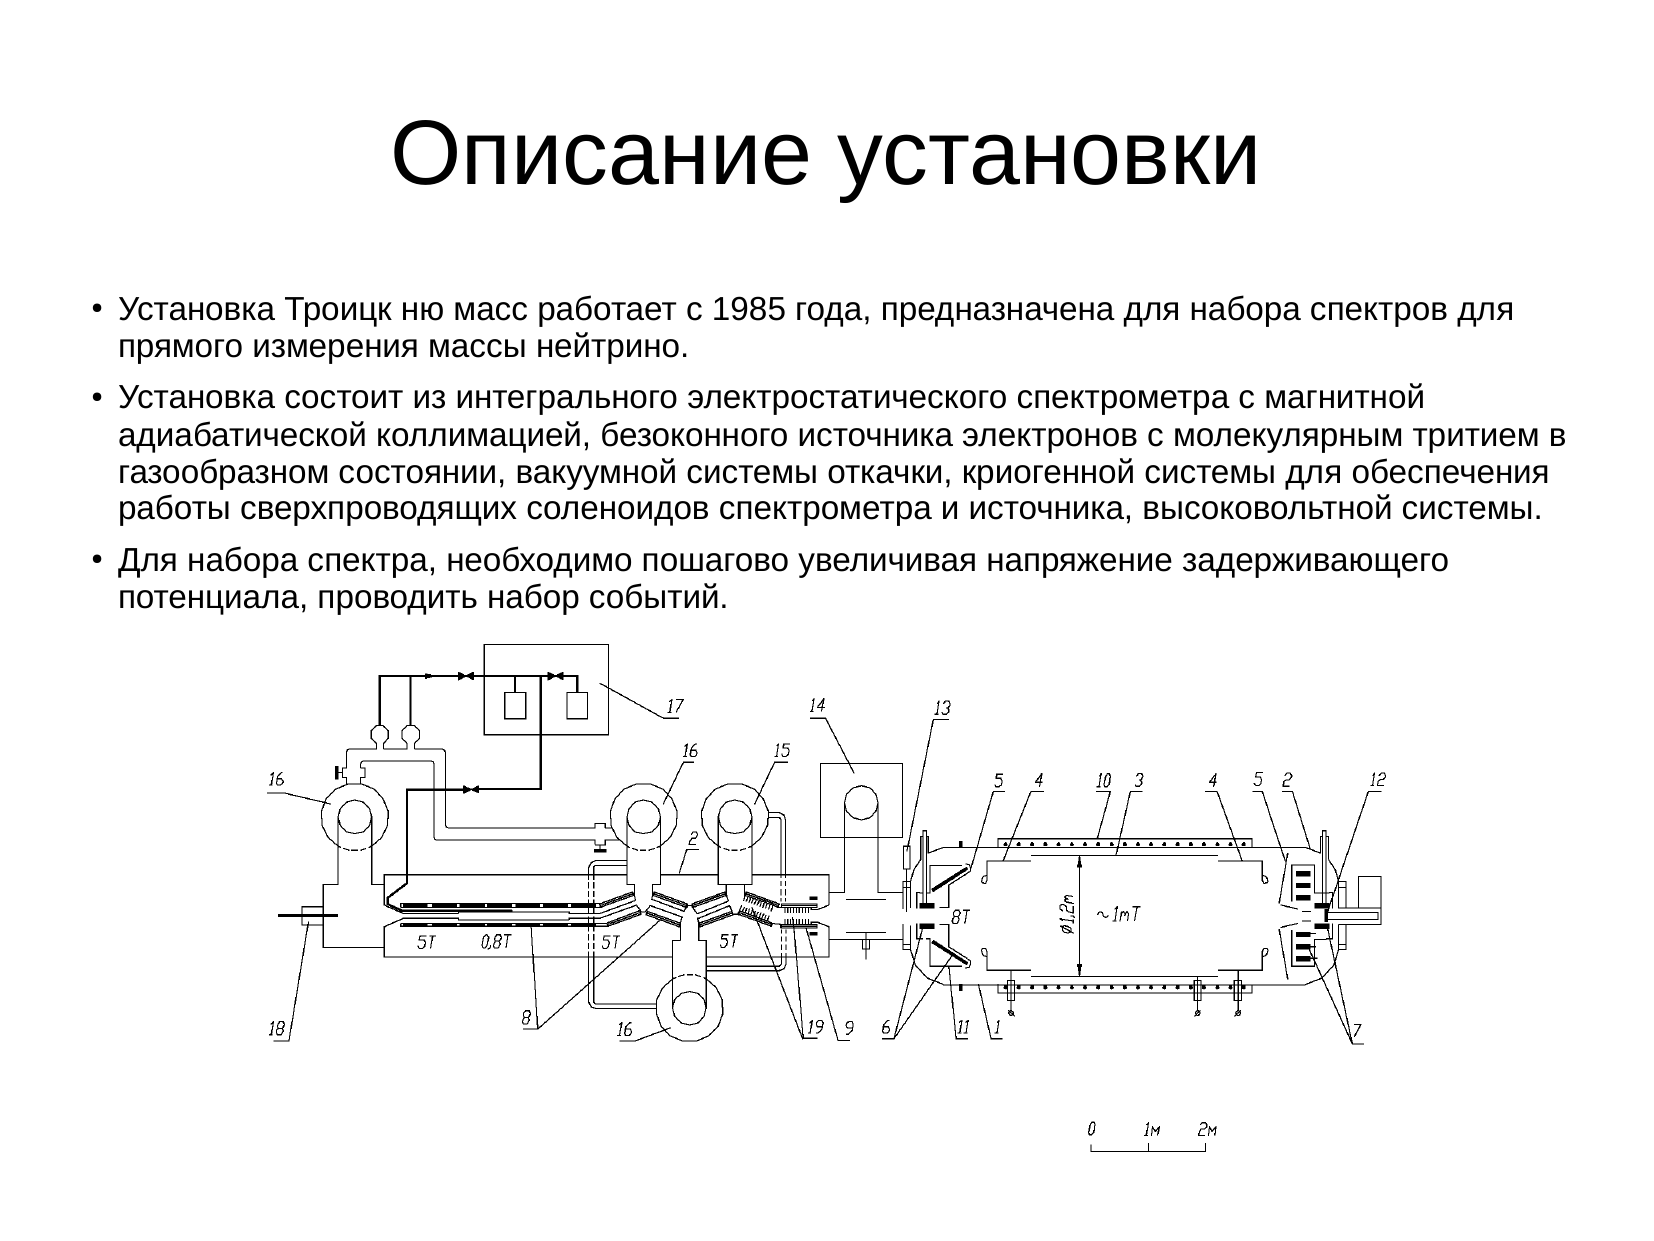

# Описание установки
Установка Троицк ню масс работает с 1985 года, предназначена для набора спектров для прямого измерения массы нейтрино.
Установка состоит из интегрального электростатического спектрометра с магнитной адиабатической коллимацией, безоконного источника электронов с молекулярным тритием в газообразном состоянии, вакуумной системы откачки, криогенной системы для обеспечения работы сверхпроводящих соленоидов спектрометра и источника, высоковольтной системы.
Для набора спектра, необходимо пошагово увеличивая напряжение задерживающего потенциала, проводить набор событий.